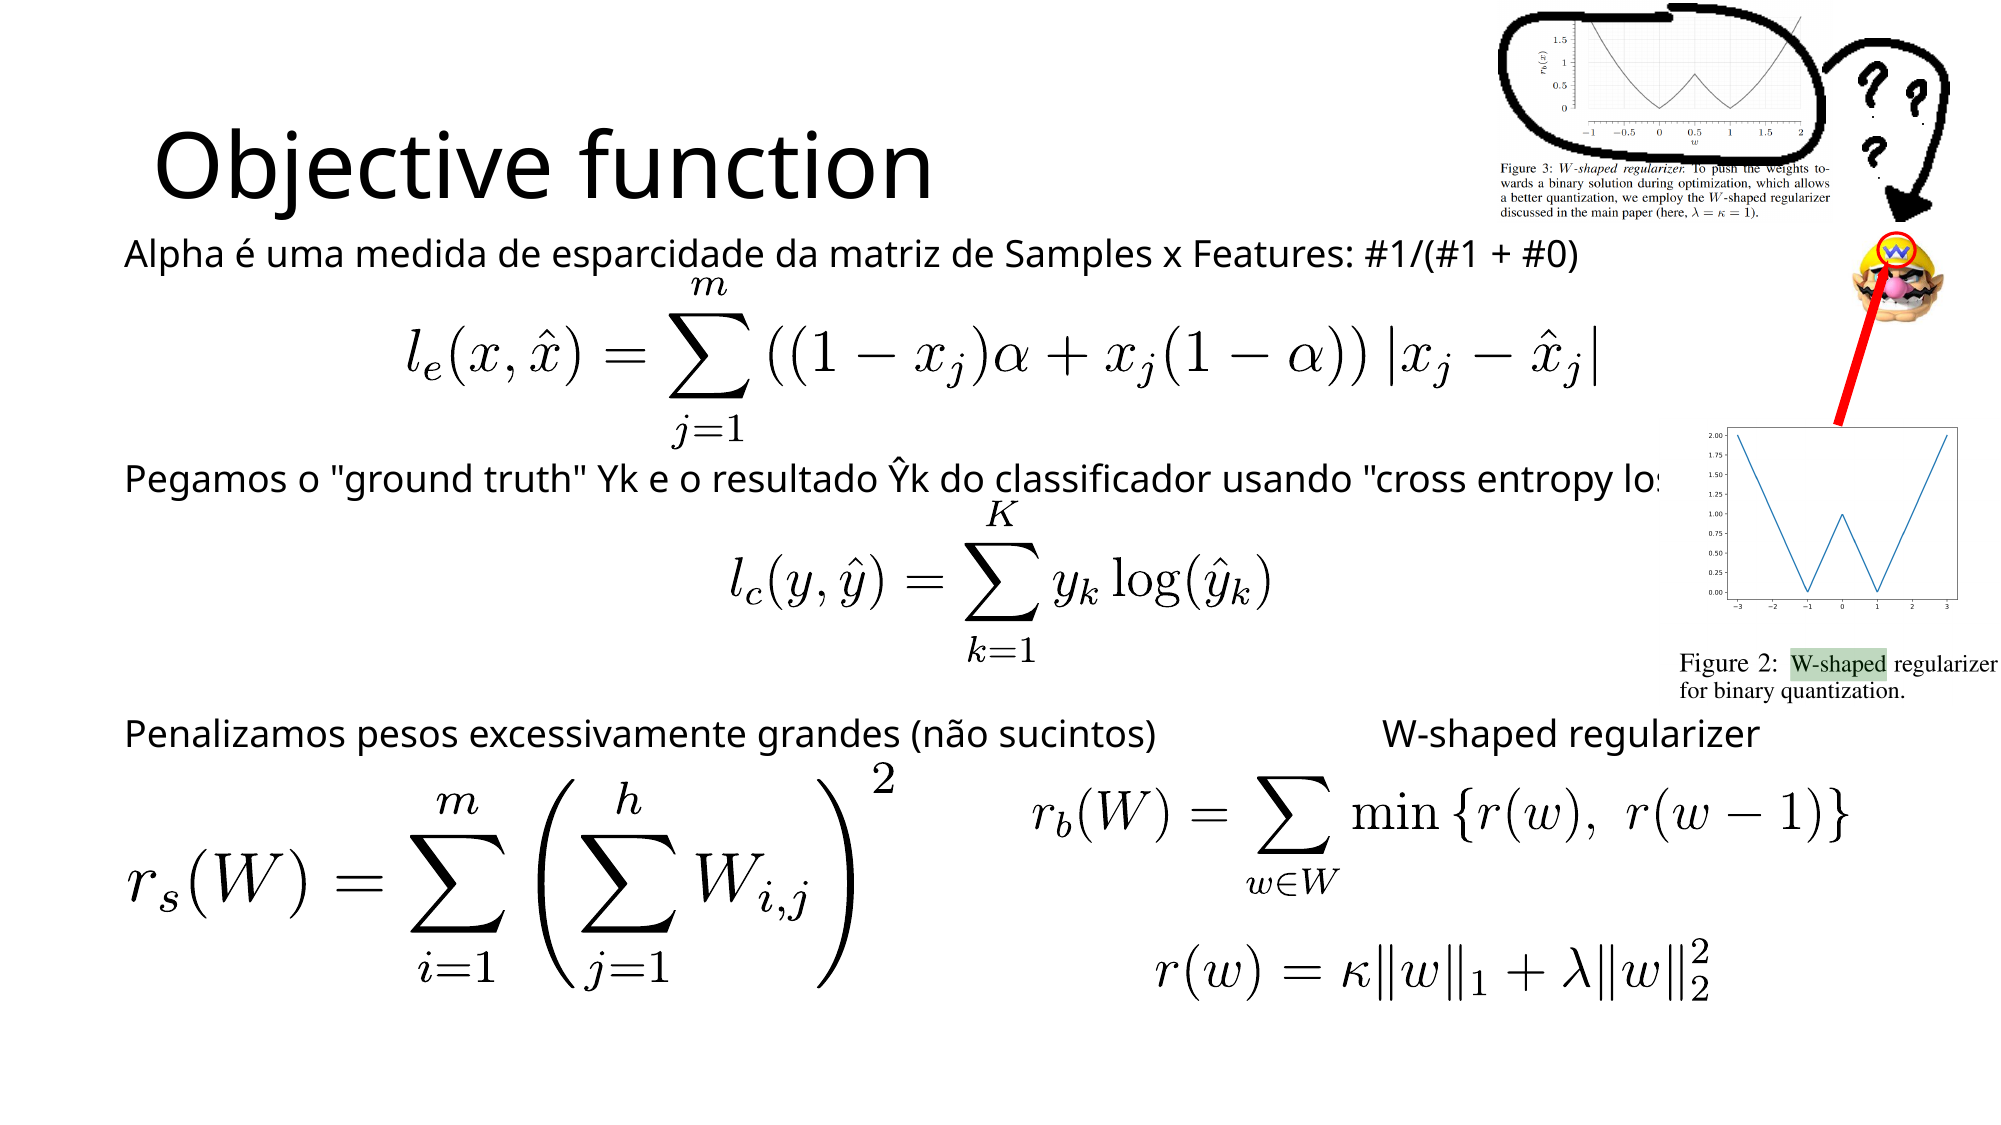

# Objective function
Alpha é uma medida de esparcidade da matriz de Samples x Features: #1/(#1 + #0)
Pegamos o "ground truth" Yk e o resultado Ŷk do classificador usando "cross entropy loss":
Penalizamos pesos excessivamente grandes (não sucintos)      W-shaped regularizer